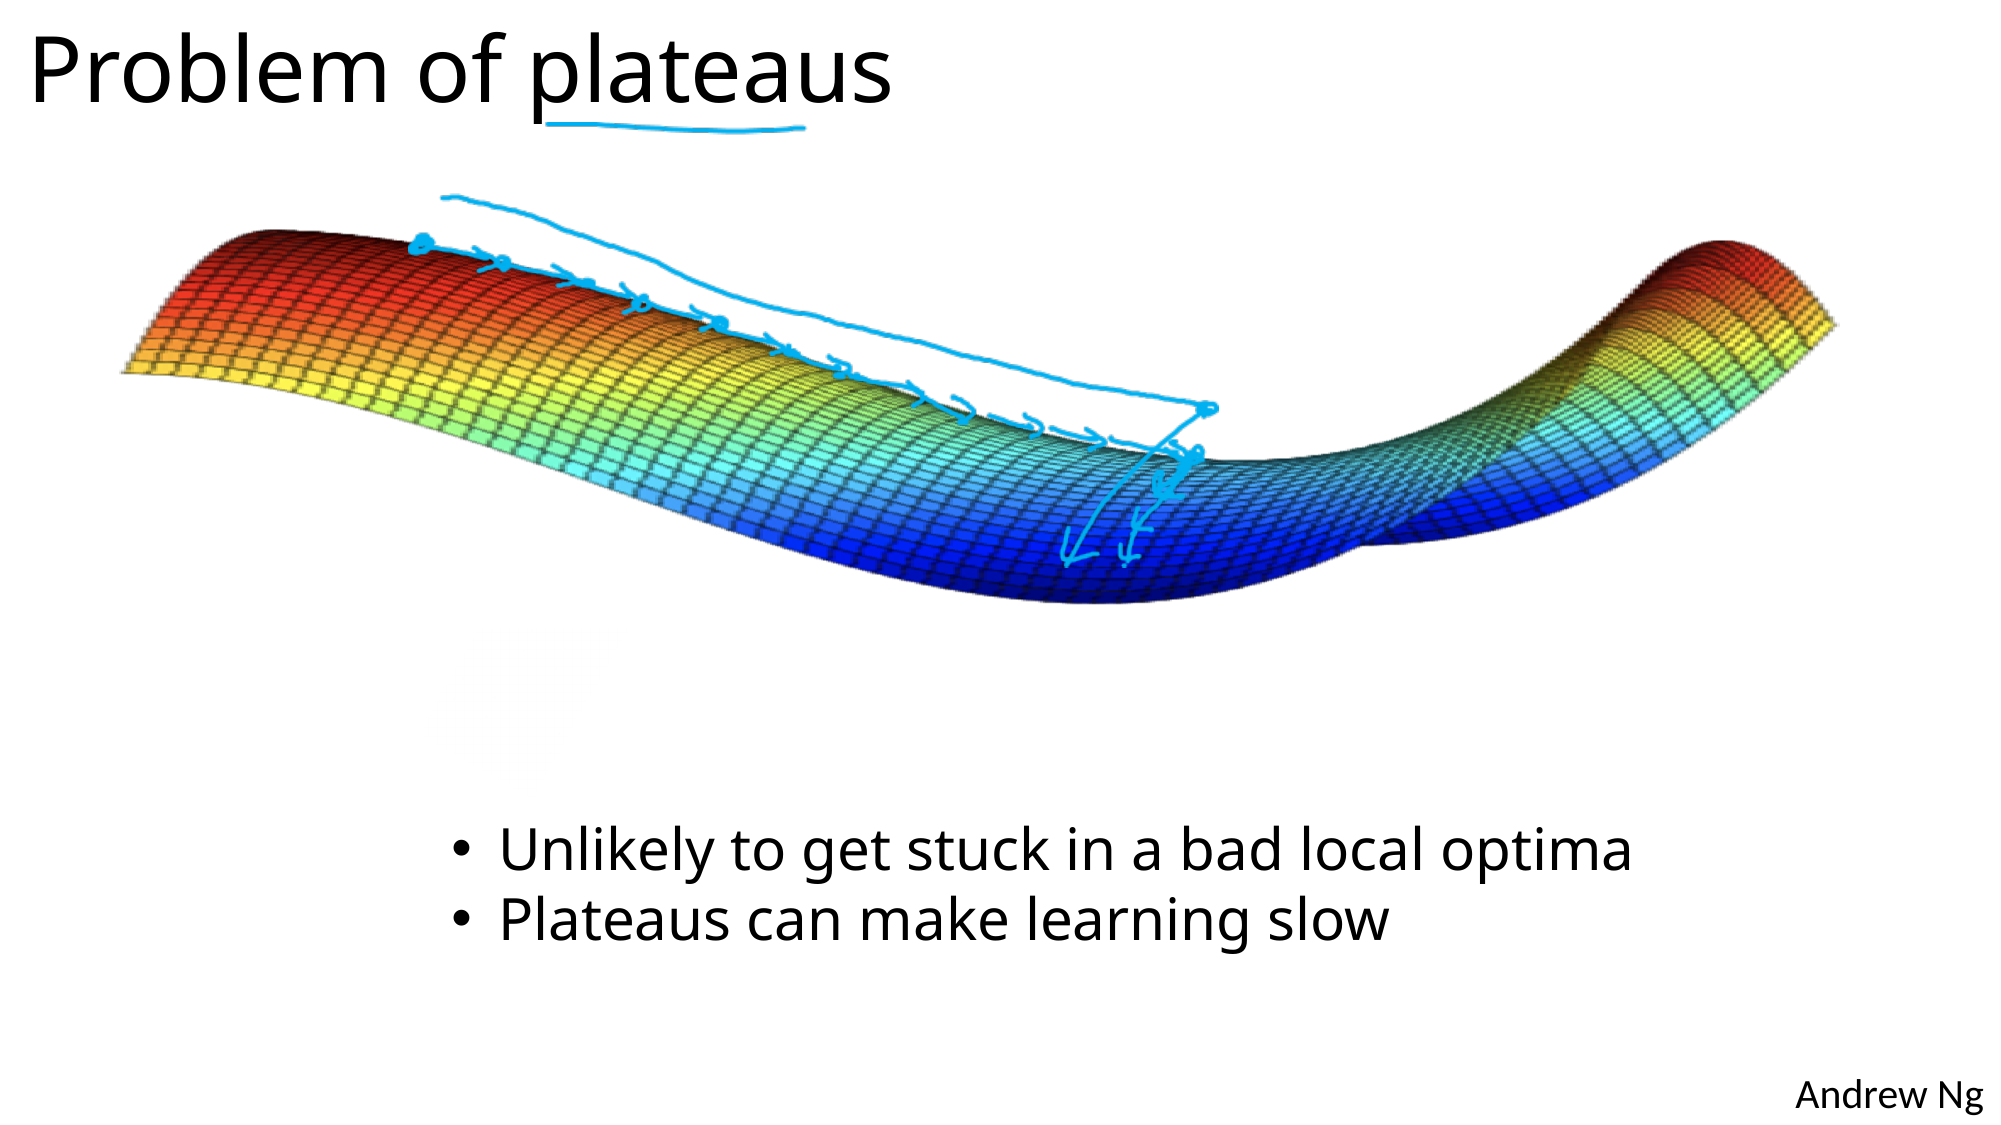

# Problem of plateaus
Unlikely to get stuck in a bad local optima
Plateaus can make learning slow